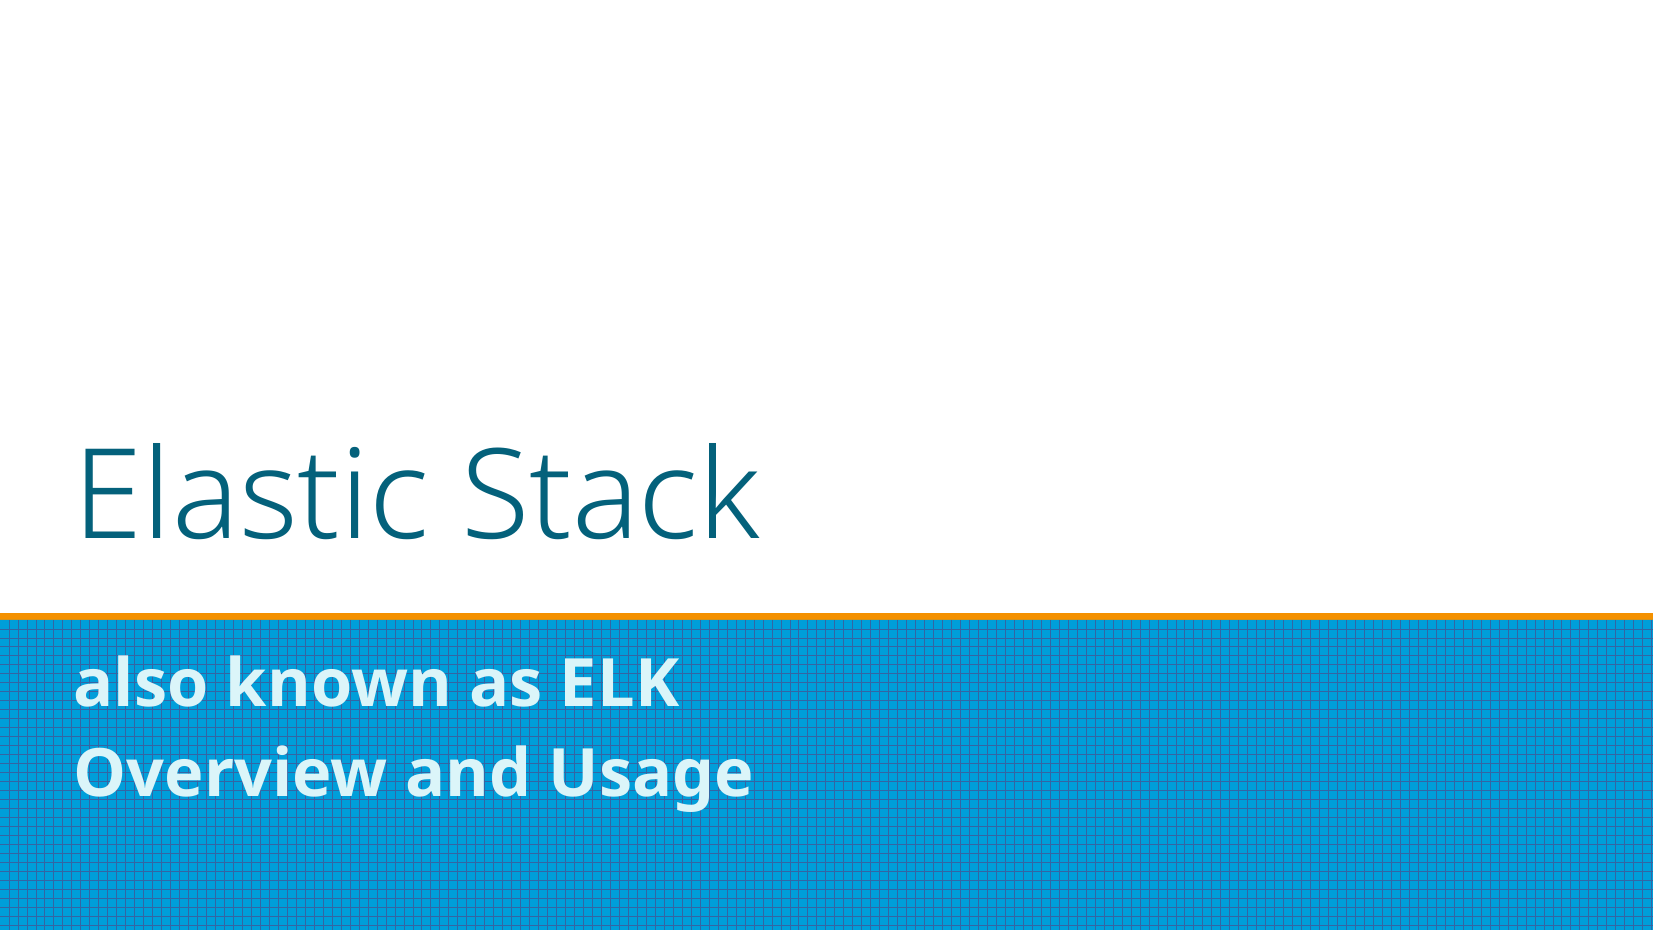

# Elastic Stack
also known as ELK
Overview and Usage